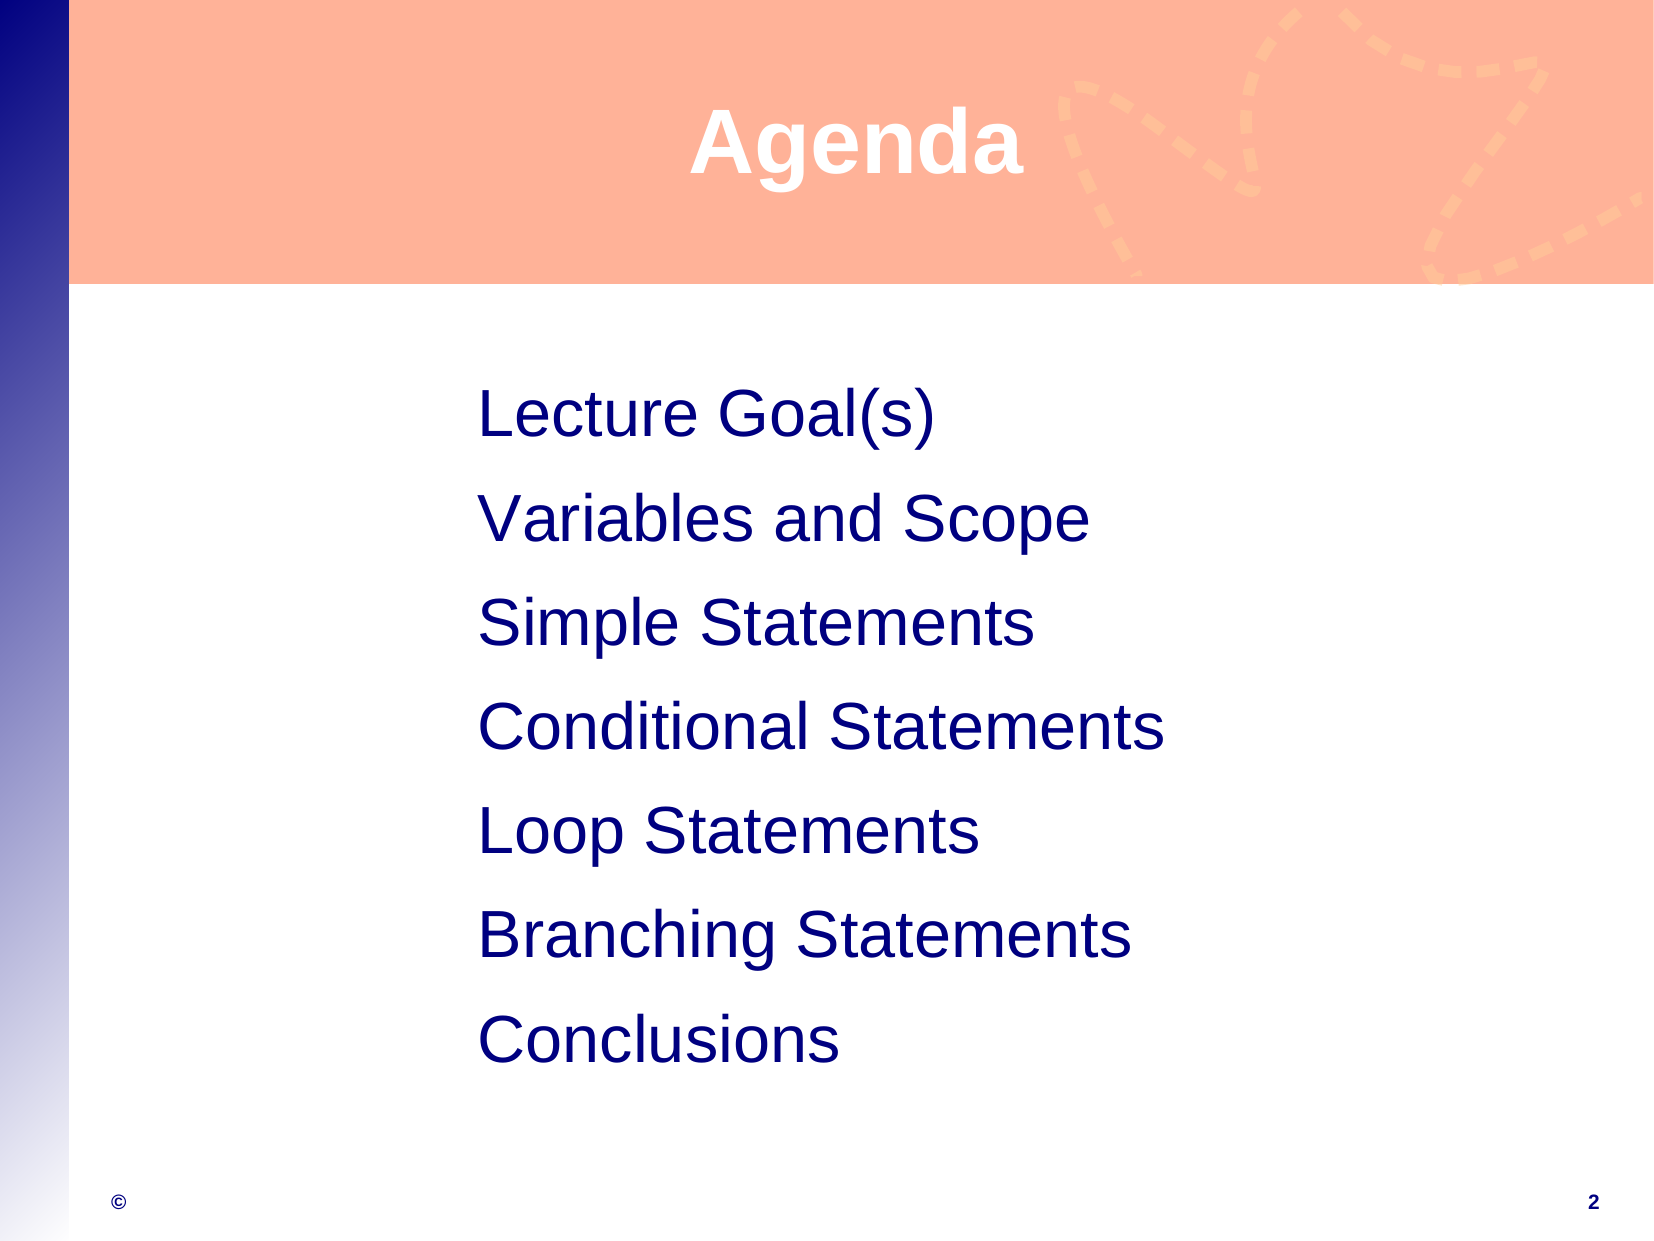

# Agenda
Lecture Goal(s)
Variables and Scope
Simple Statements
Conditional Statements
Loop Statements
Branching Statements
Conclusions